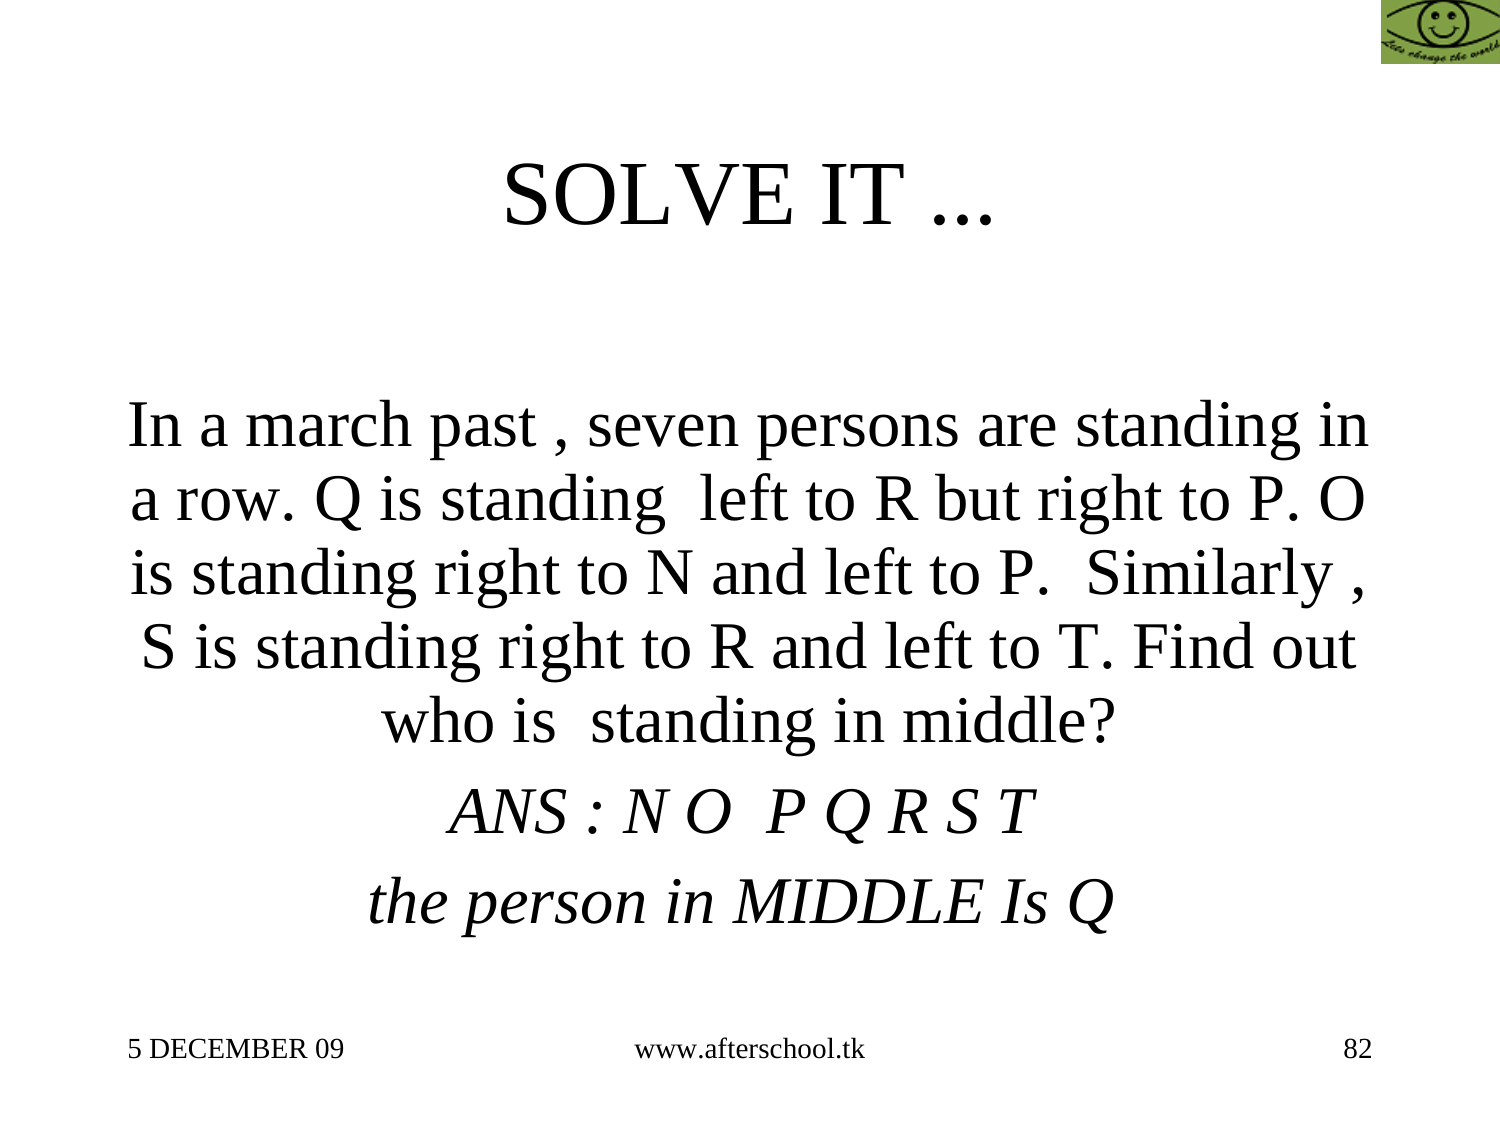

# SOLVE IT ...
In a march past , seven persons are standing in a row. Q is standing left to R but right to P. O is standing right to N and left to P. Similarly , S is standing right to R and left to T. Find out who is standing in middle?
ANS : N O P Q R S T
the person in MIDDLE Is Q
MFI Seminar Jain PG College
AFTERSCHOOOL centre for social entrepreneurship
82